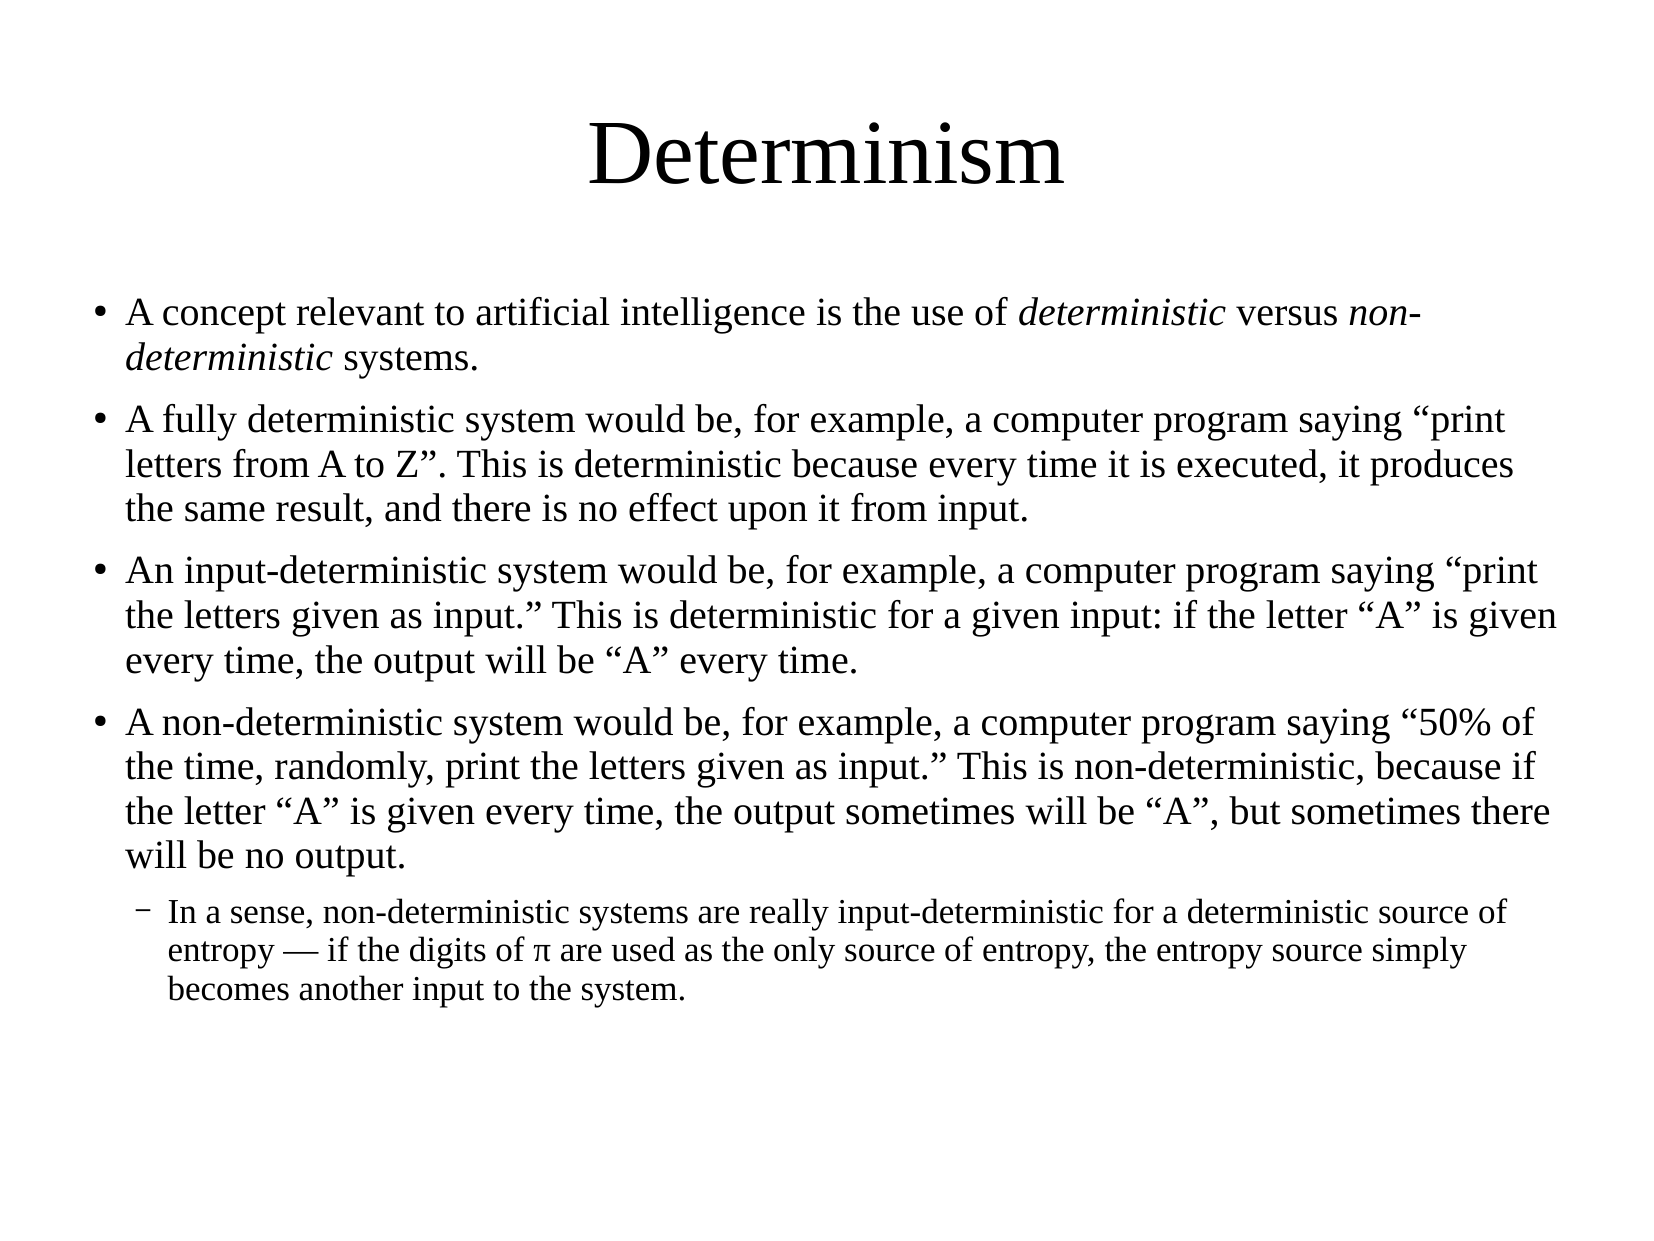

# Determinism
A concept relevant to artificial intelligence is the use of deterministic versus non-deterministic systems.
A fully deterministic system would be, for example, a computer program saying “print letters from A to Z”. This is deterministic because every time it is executed, it produces the same result, and there is no effect upon it from input.
An input-deterministic system would be, for example, a computer program saying “print the letters given as input.” This is deterministic for a given input: if the letter “A” is given every time, the output will be “A” every time.
A non-deterministic system would be, for example, a computer program saying “50% of the time, randomly, print the letters given as input.” This is non-deterministic, because if the letter “A” is given every time, the output sometimes will be “A”, but sometimes there will be no output.
In a sense, non-deterministic systems are really input-deterministic for a deterministic source of entropy — if the digits of π are used as the only source of entropy, the entropy source simply becomes another input to the system.